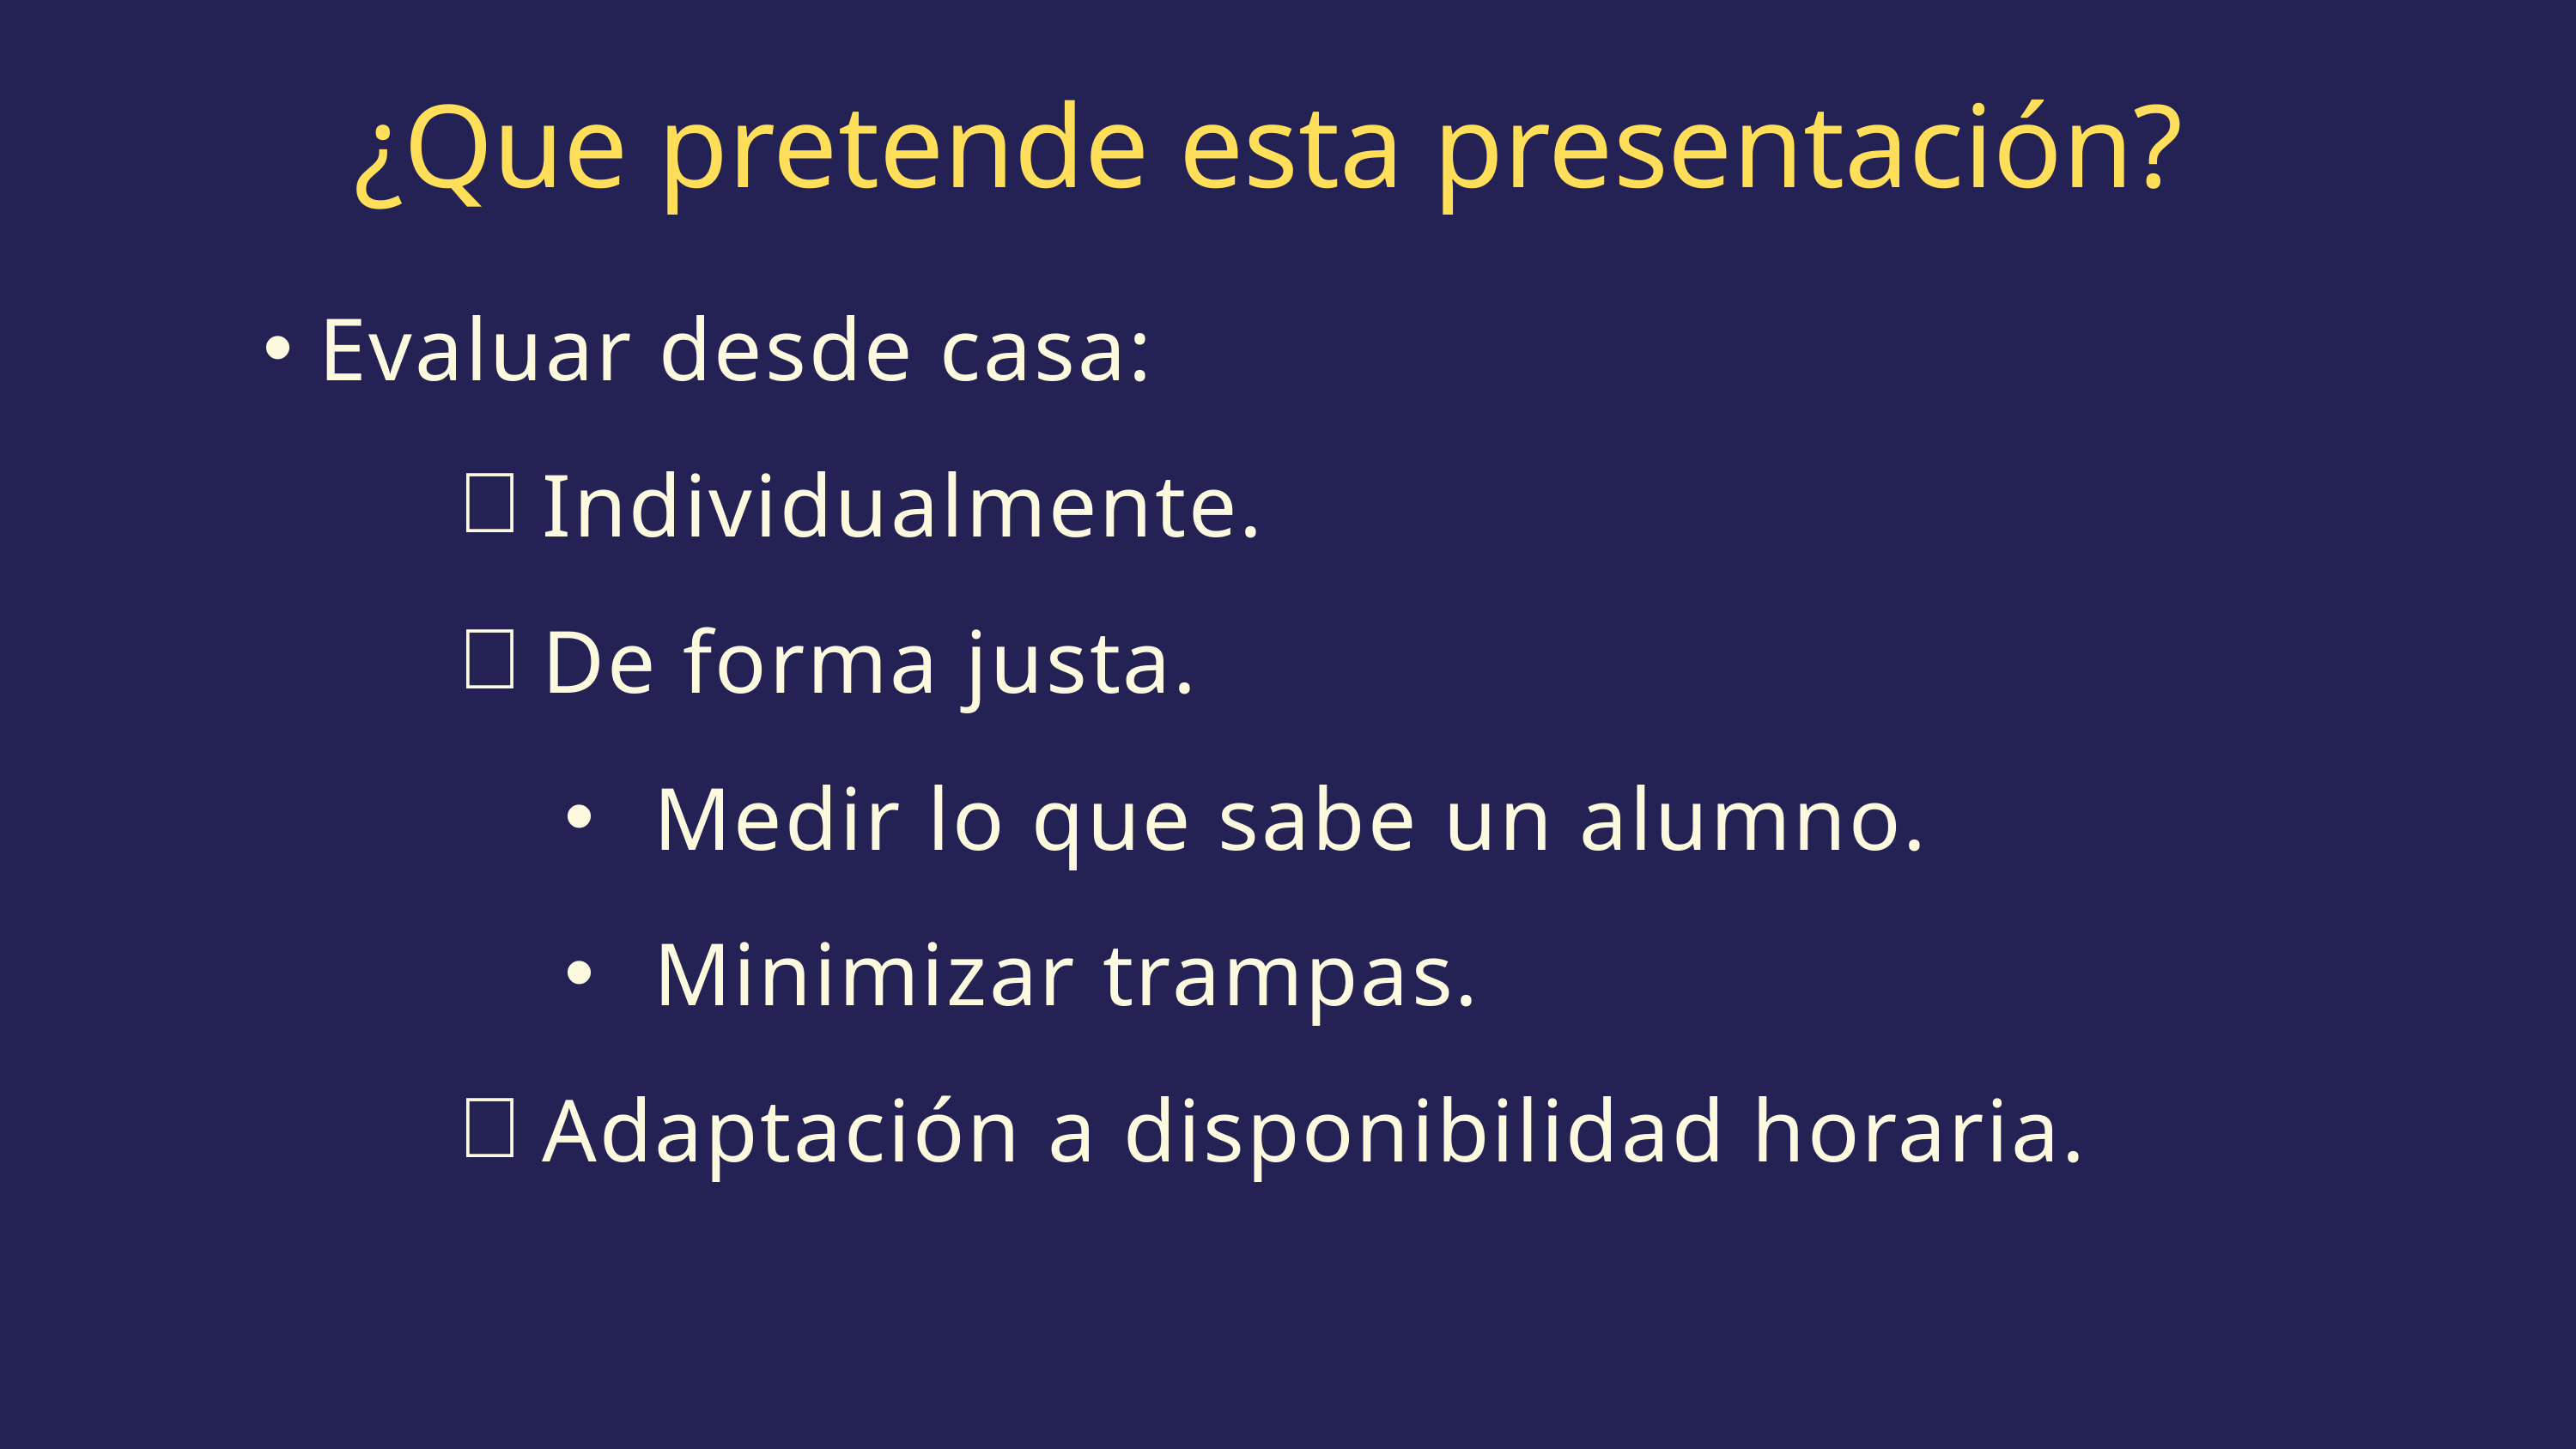

¿Que pretende esta presentación?
Evaluar desde casa:
Individualmente.
De forma justa.
Medir lo que sabe un alumno.
Minimizar trampas.
Adaptación a disponibilidad horaria.